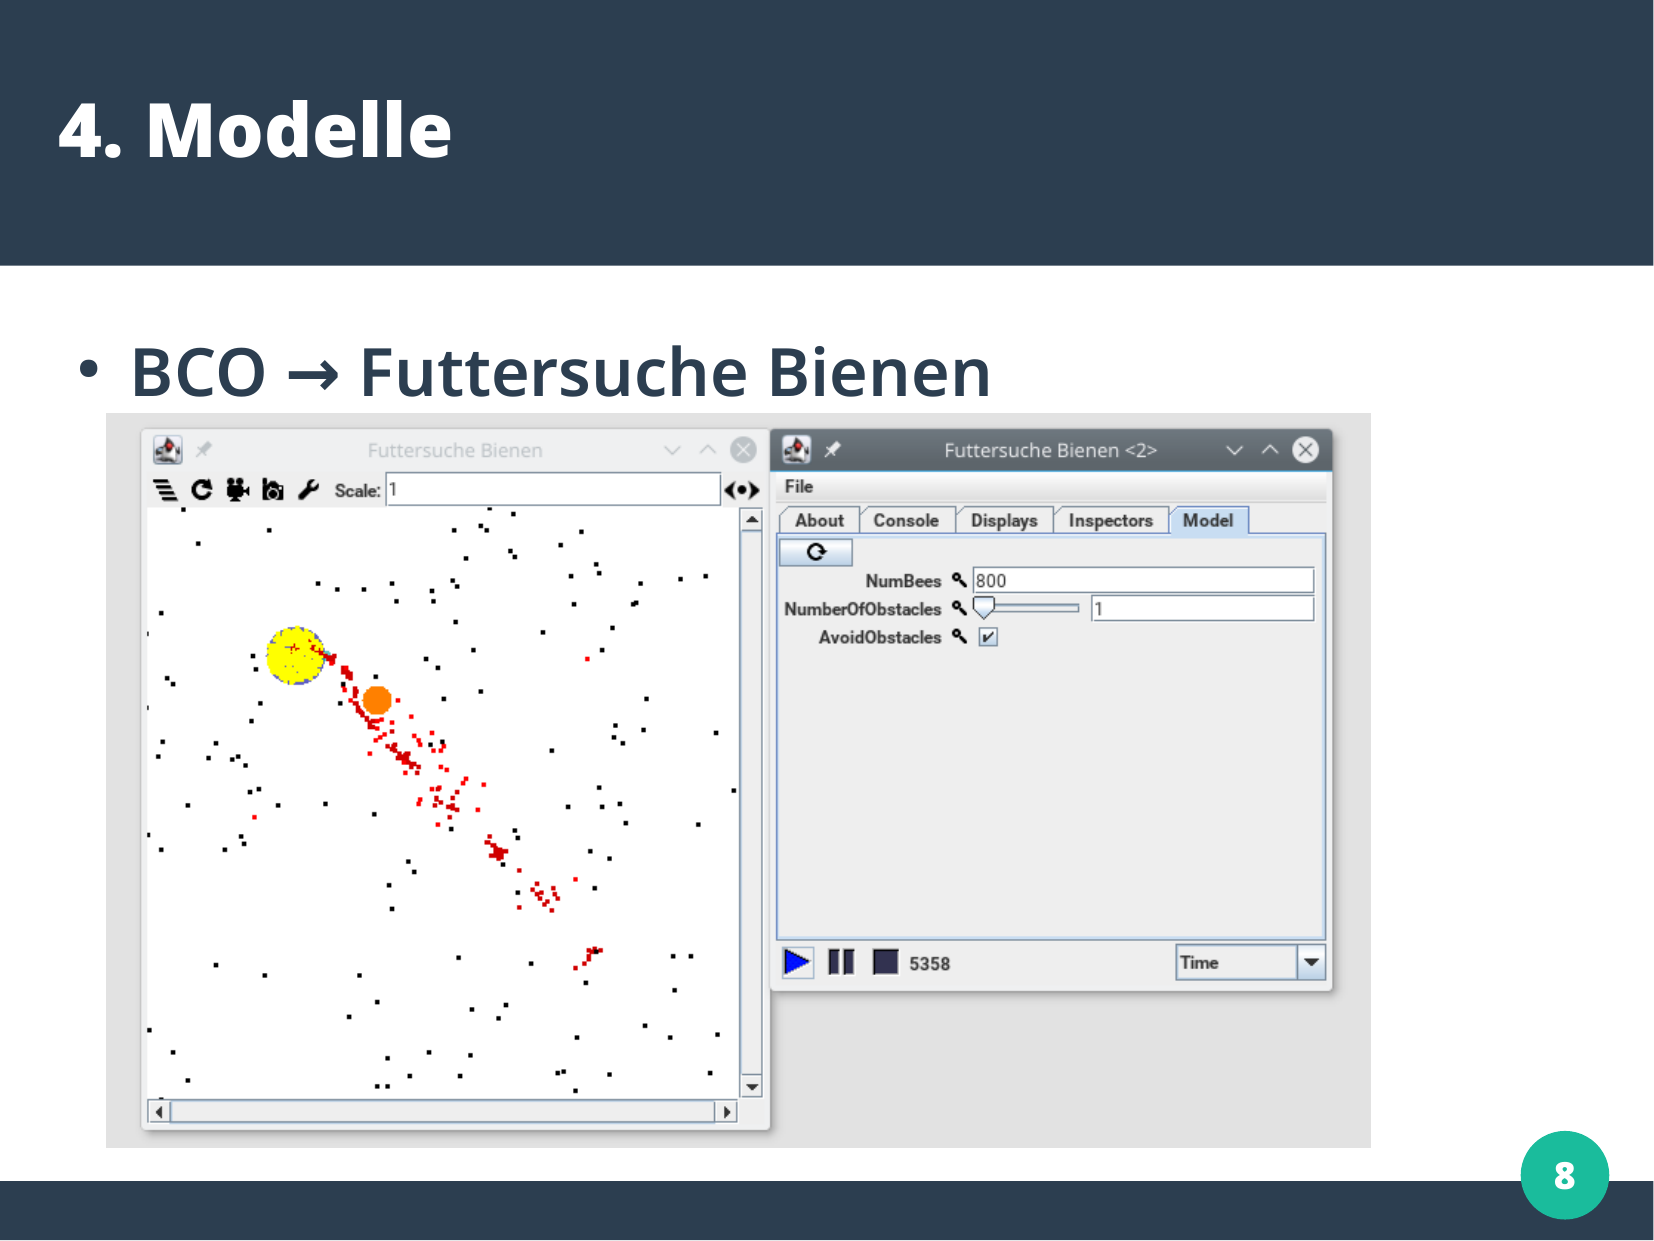

# 4. Modelle
BCO → Futtersuche Bienen
8